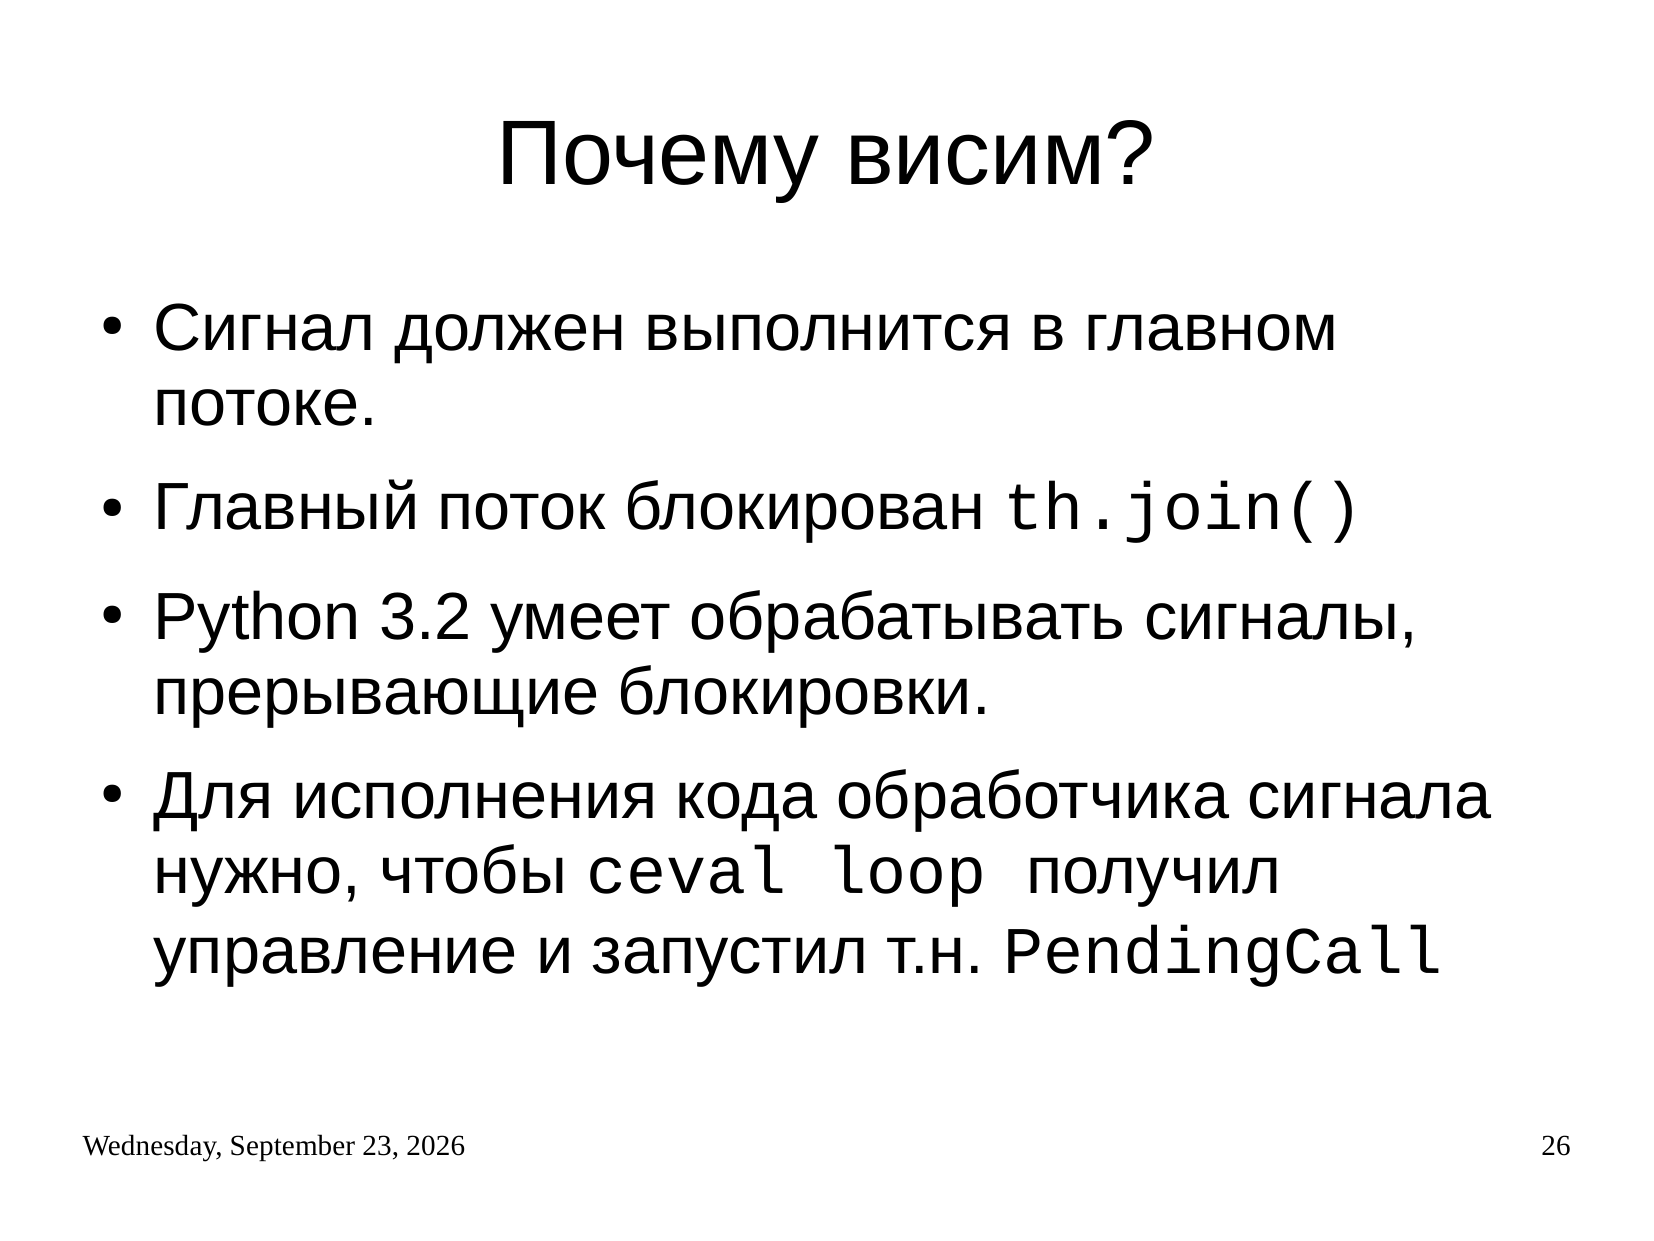

# Почему висим?
Сигнал должен выполнится в главном потоке.
Главный поток блокирован th.join()
Python 3.2 умеет обрабатывать сигналы, прерывающие блокировки.
Для исполнения кода обработчика сигнала нужно, чтобы ceval loop получил управление и запустил т.н. PendingCall
26